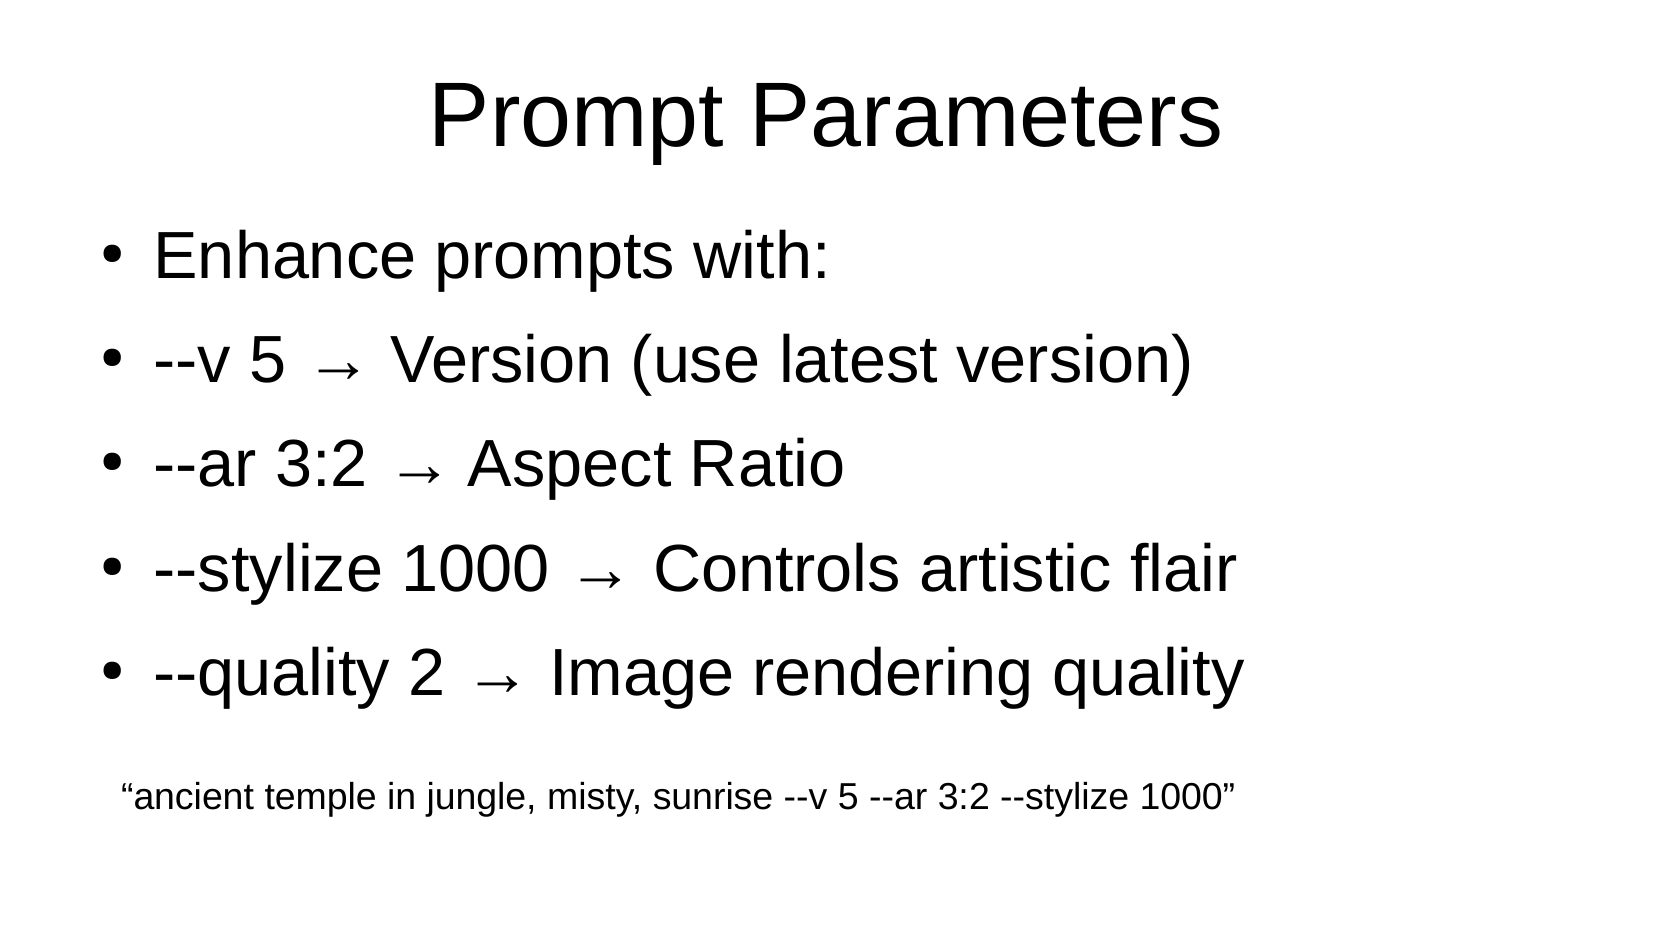

# Prompt Parameters
Enhance prompts with:
--v 5 → Version (use latest version)
--ar 3:2 → Aspect Ratio
--stylize 1000 → Controls artistic flair
--quality 2 → Image rendering quality
“ancient temple in jungle, misty, sunrise --v 5 --ar 3:2 --stylize 1000”